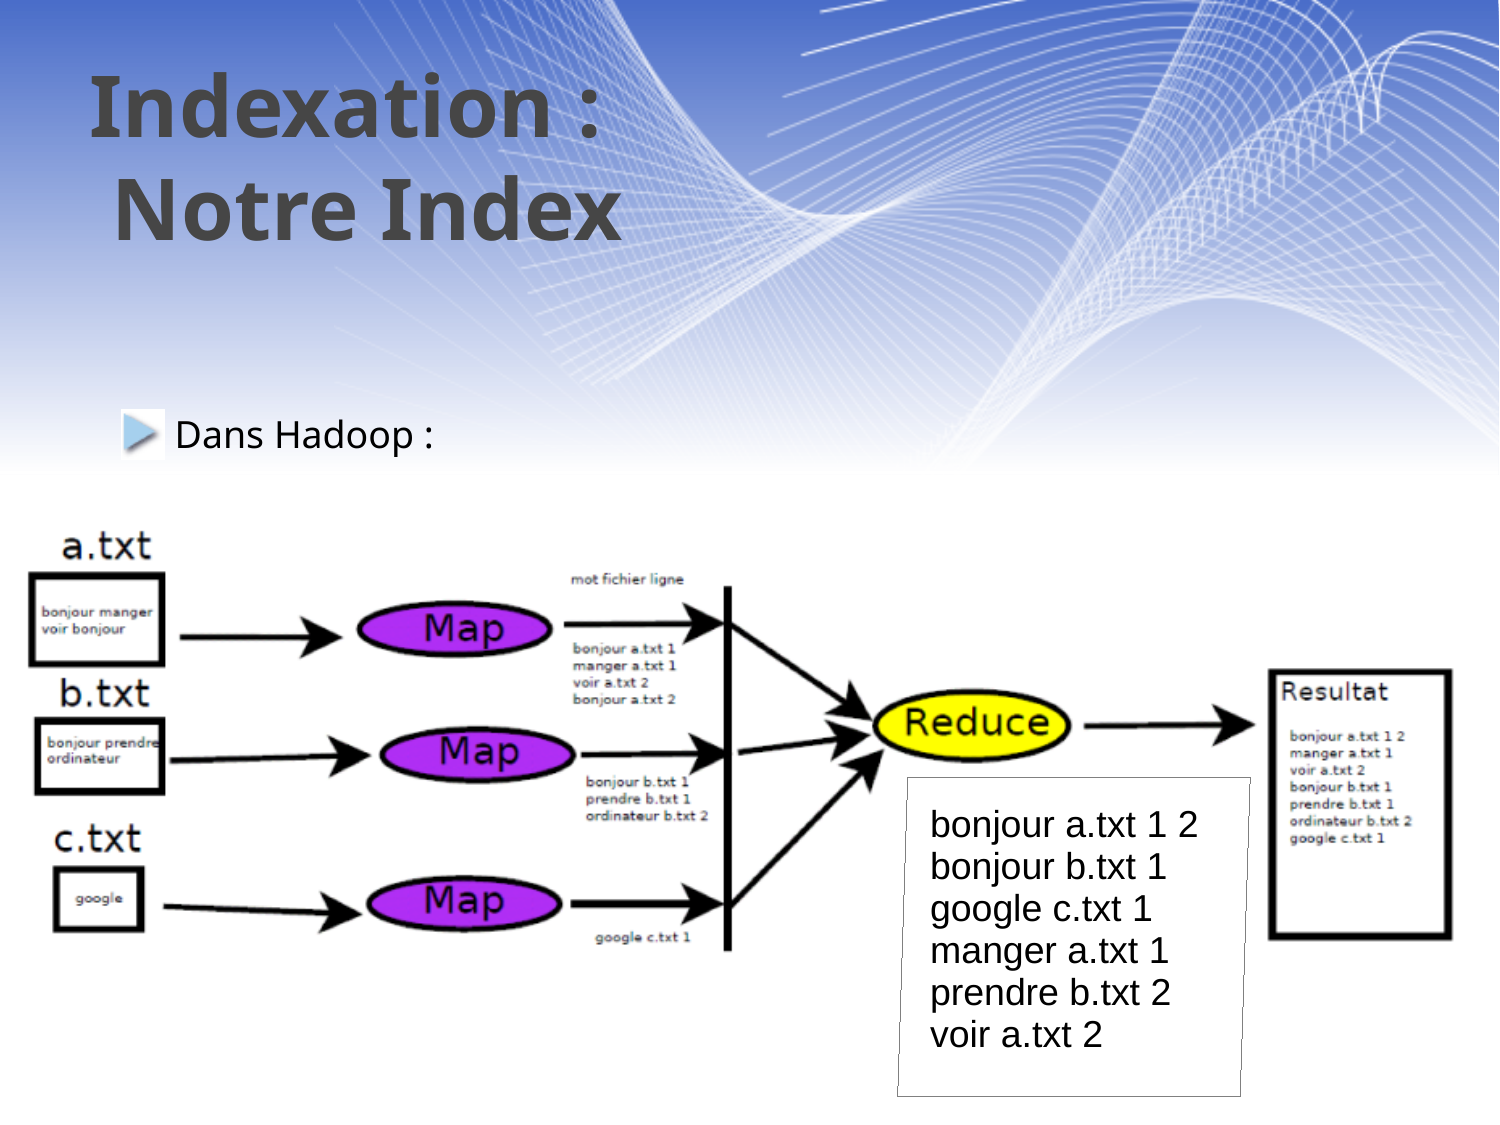

# Indexation :  Notre Index
 Dans Hadoop :
bonjour a.txt 1 2
bonjour b.txt 1
google c.txt 1
manger a.txt 1
prendre b.txt 2
voir a.txt 2